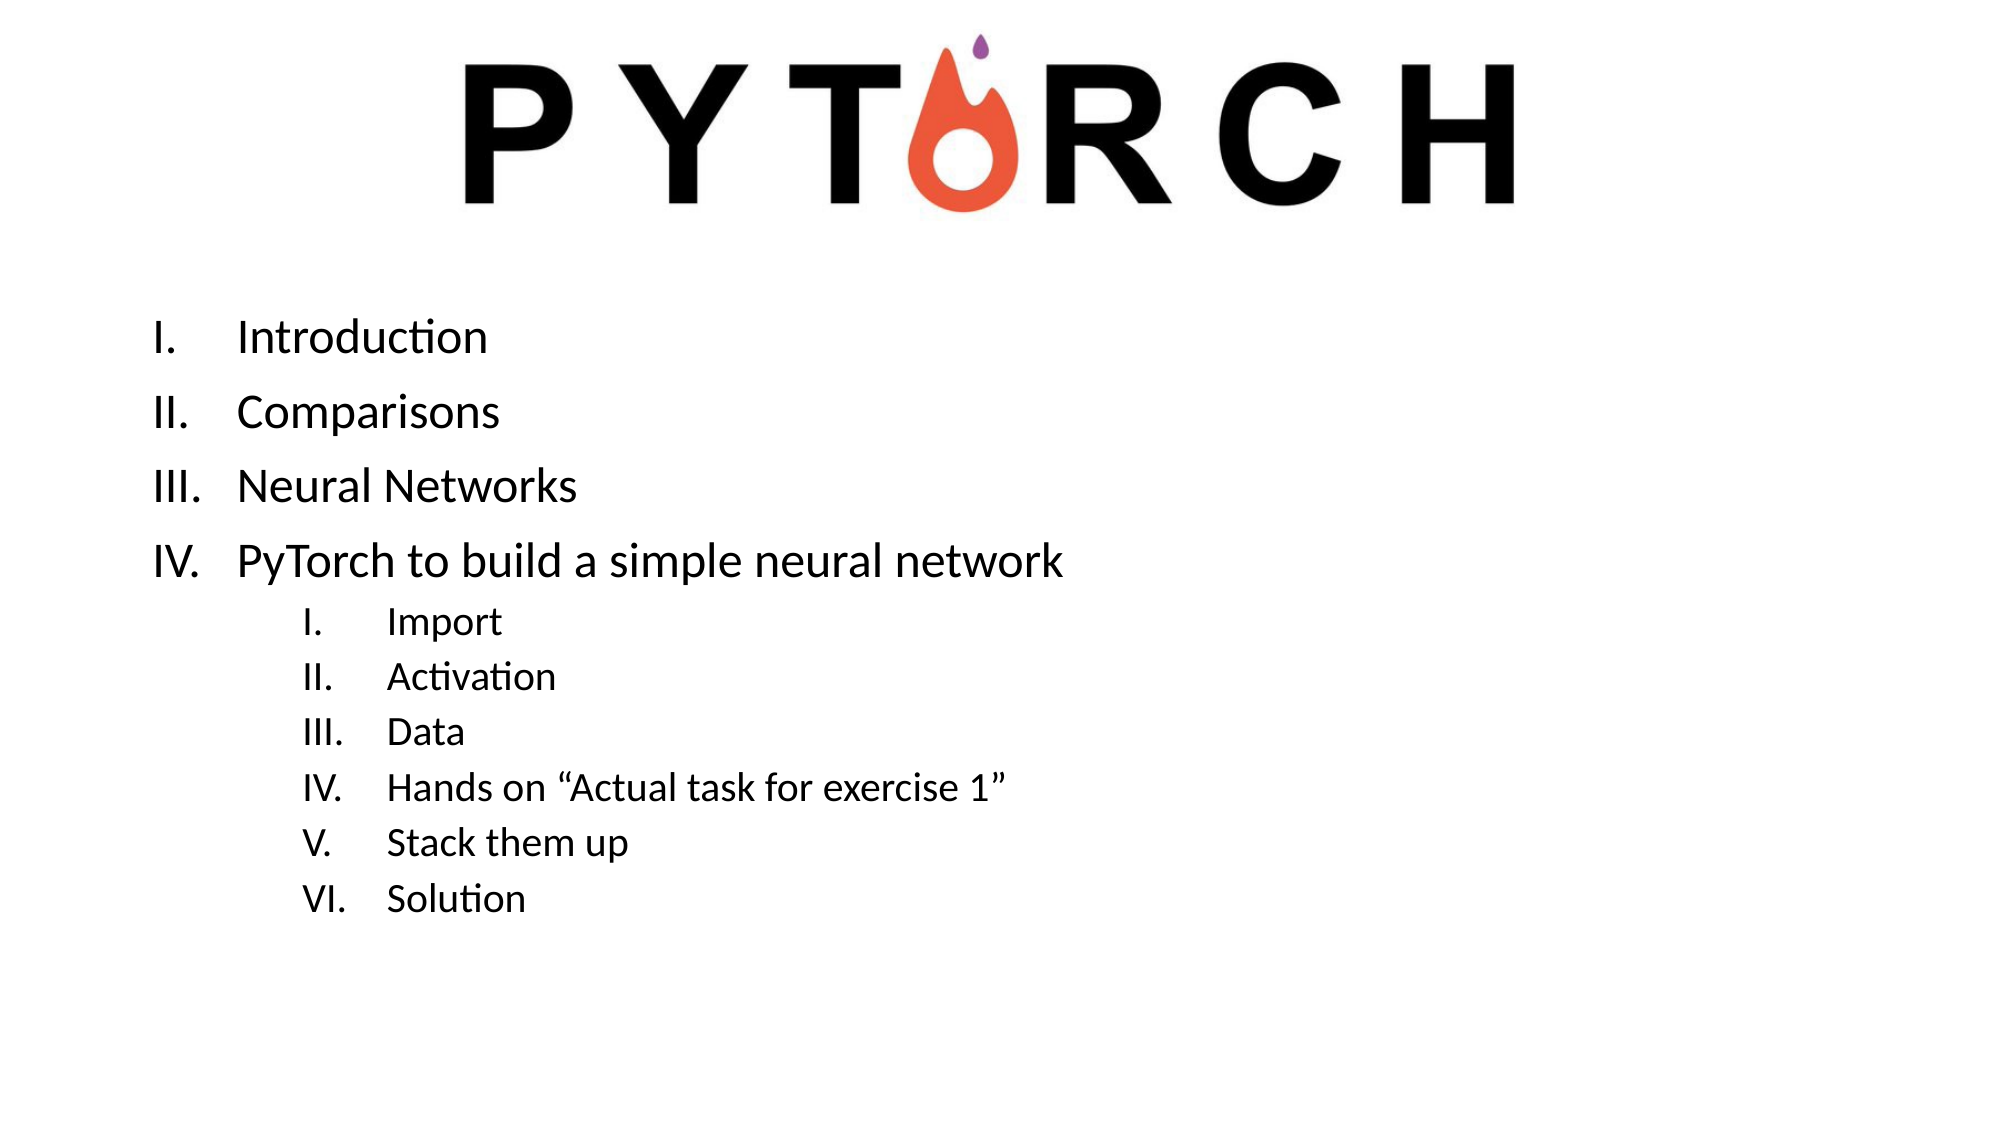

Introduction
Comparisons
Neural Networks
PyTorch to build a simple neural network
Import
Activation
Data
Hands on “Actual task for exercise 1”
Stack them up
Solution